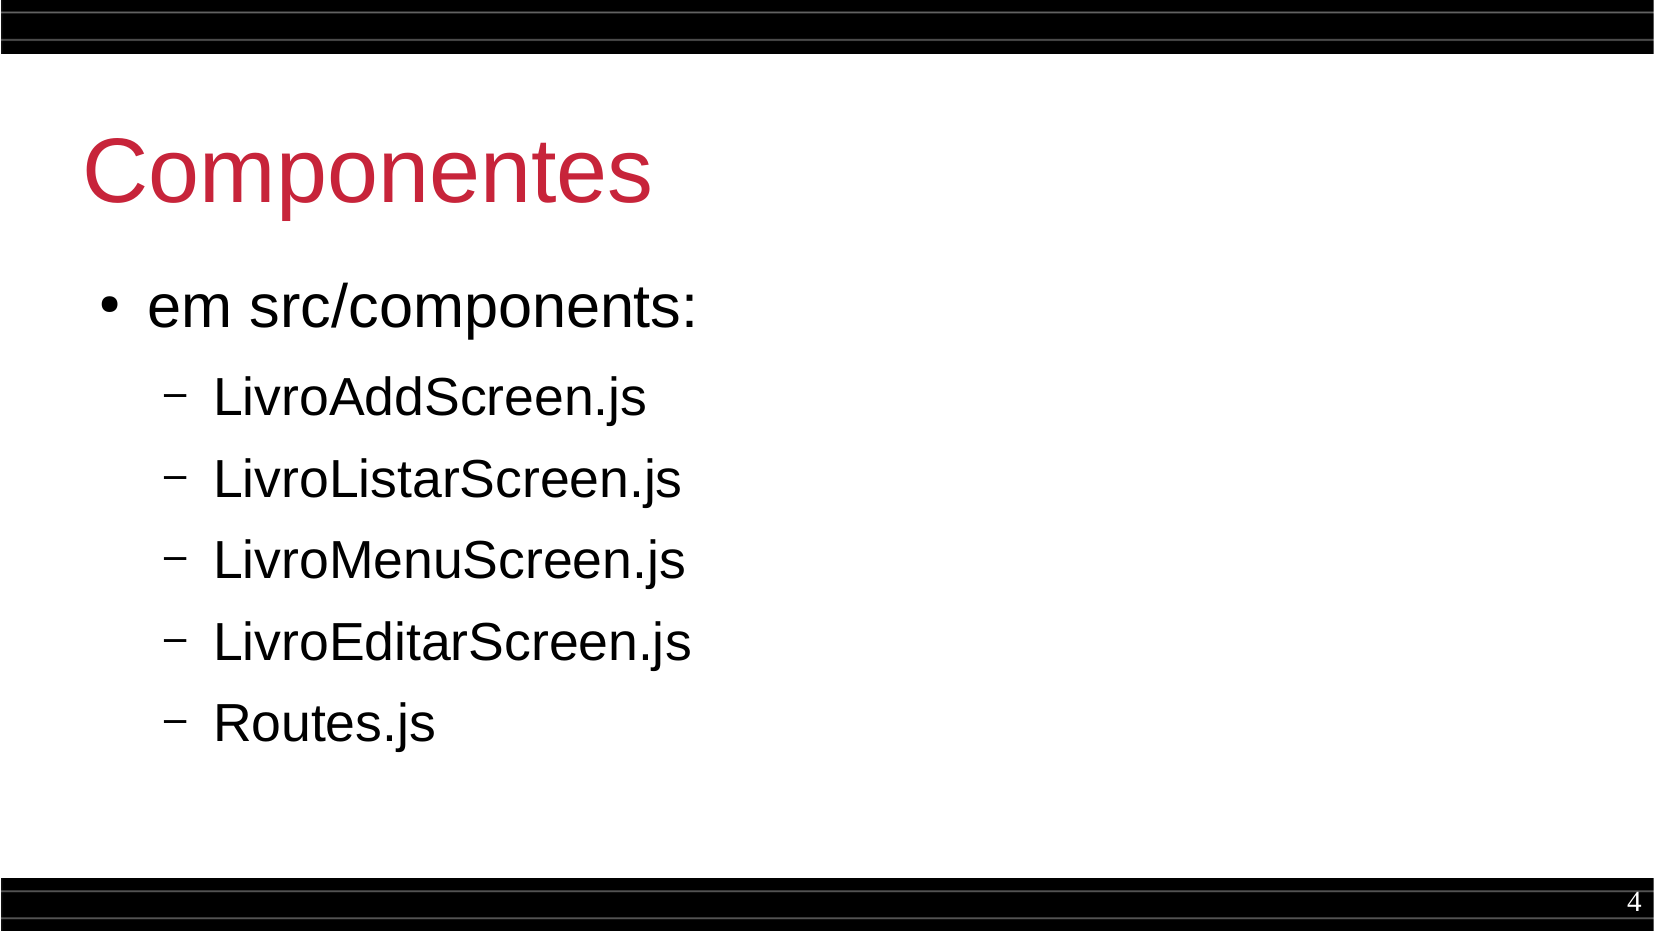

# Componentes
em src/components:
LivroAddScreen.js
LivroListarScreen.js
LivroMenuScreen.js
LivroEditarScreen.js
Routes.js